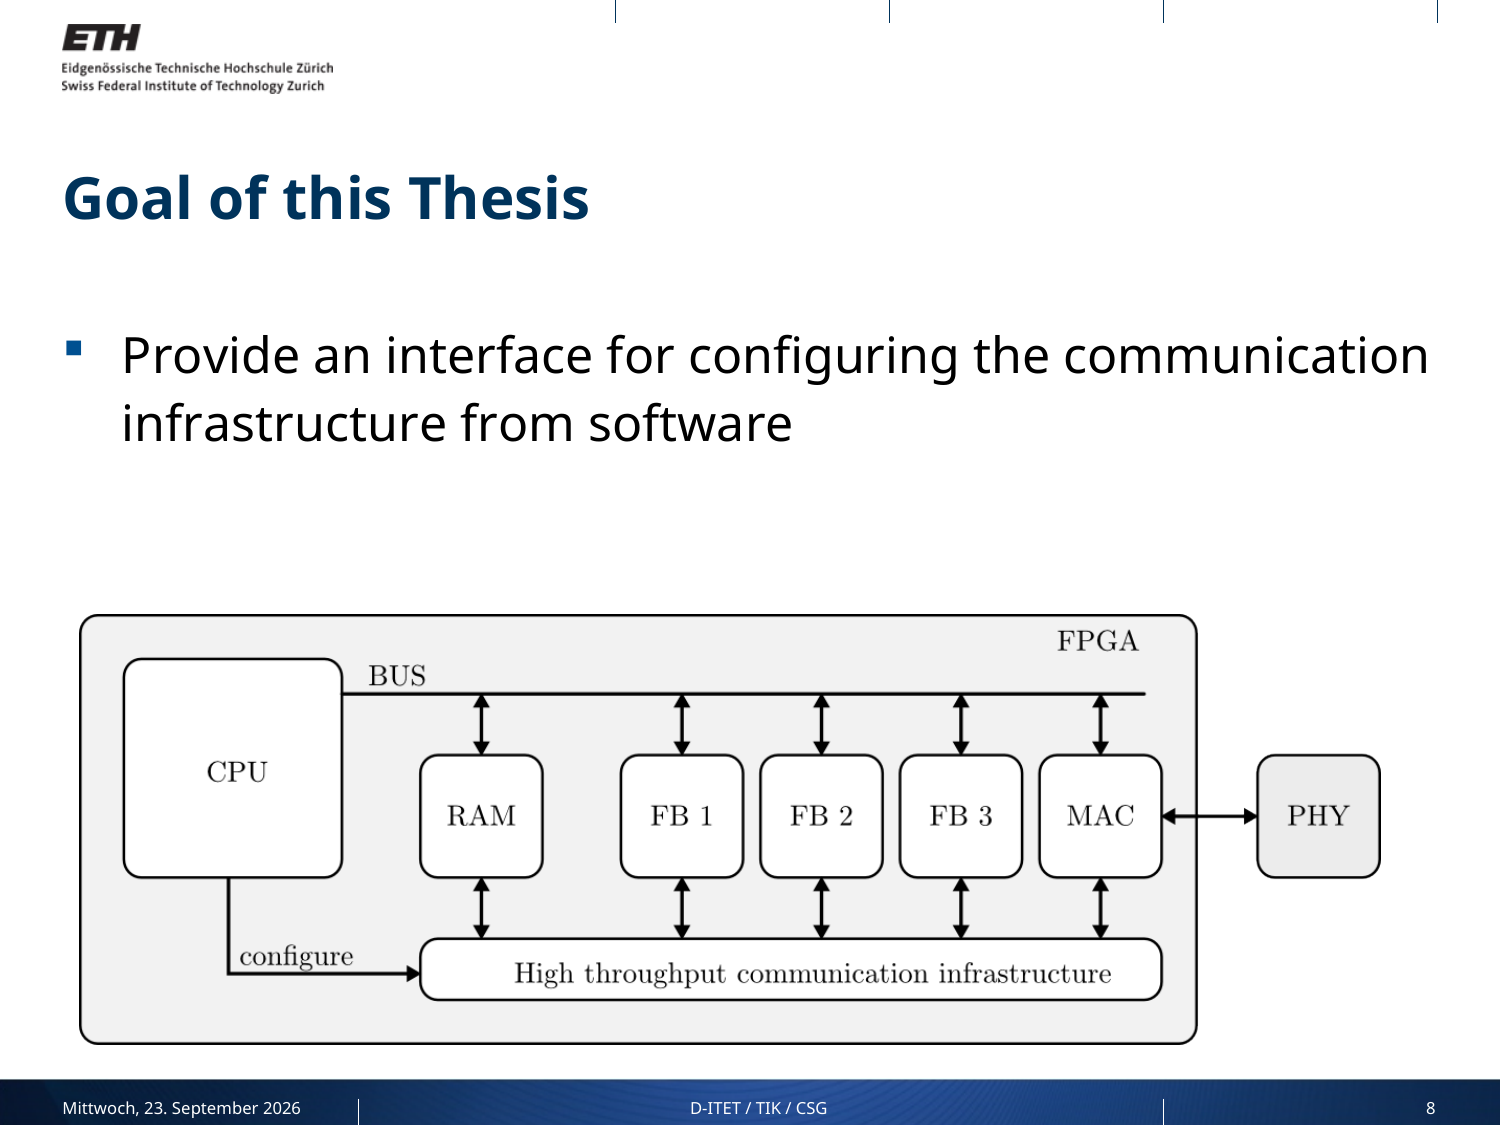

# Goal of this Thesis
Provide an interface for configuring the communication infrastructure from software
8